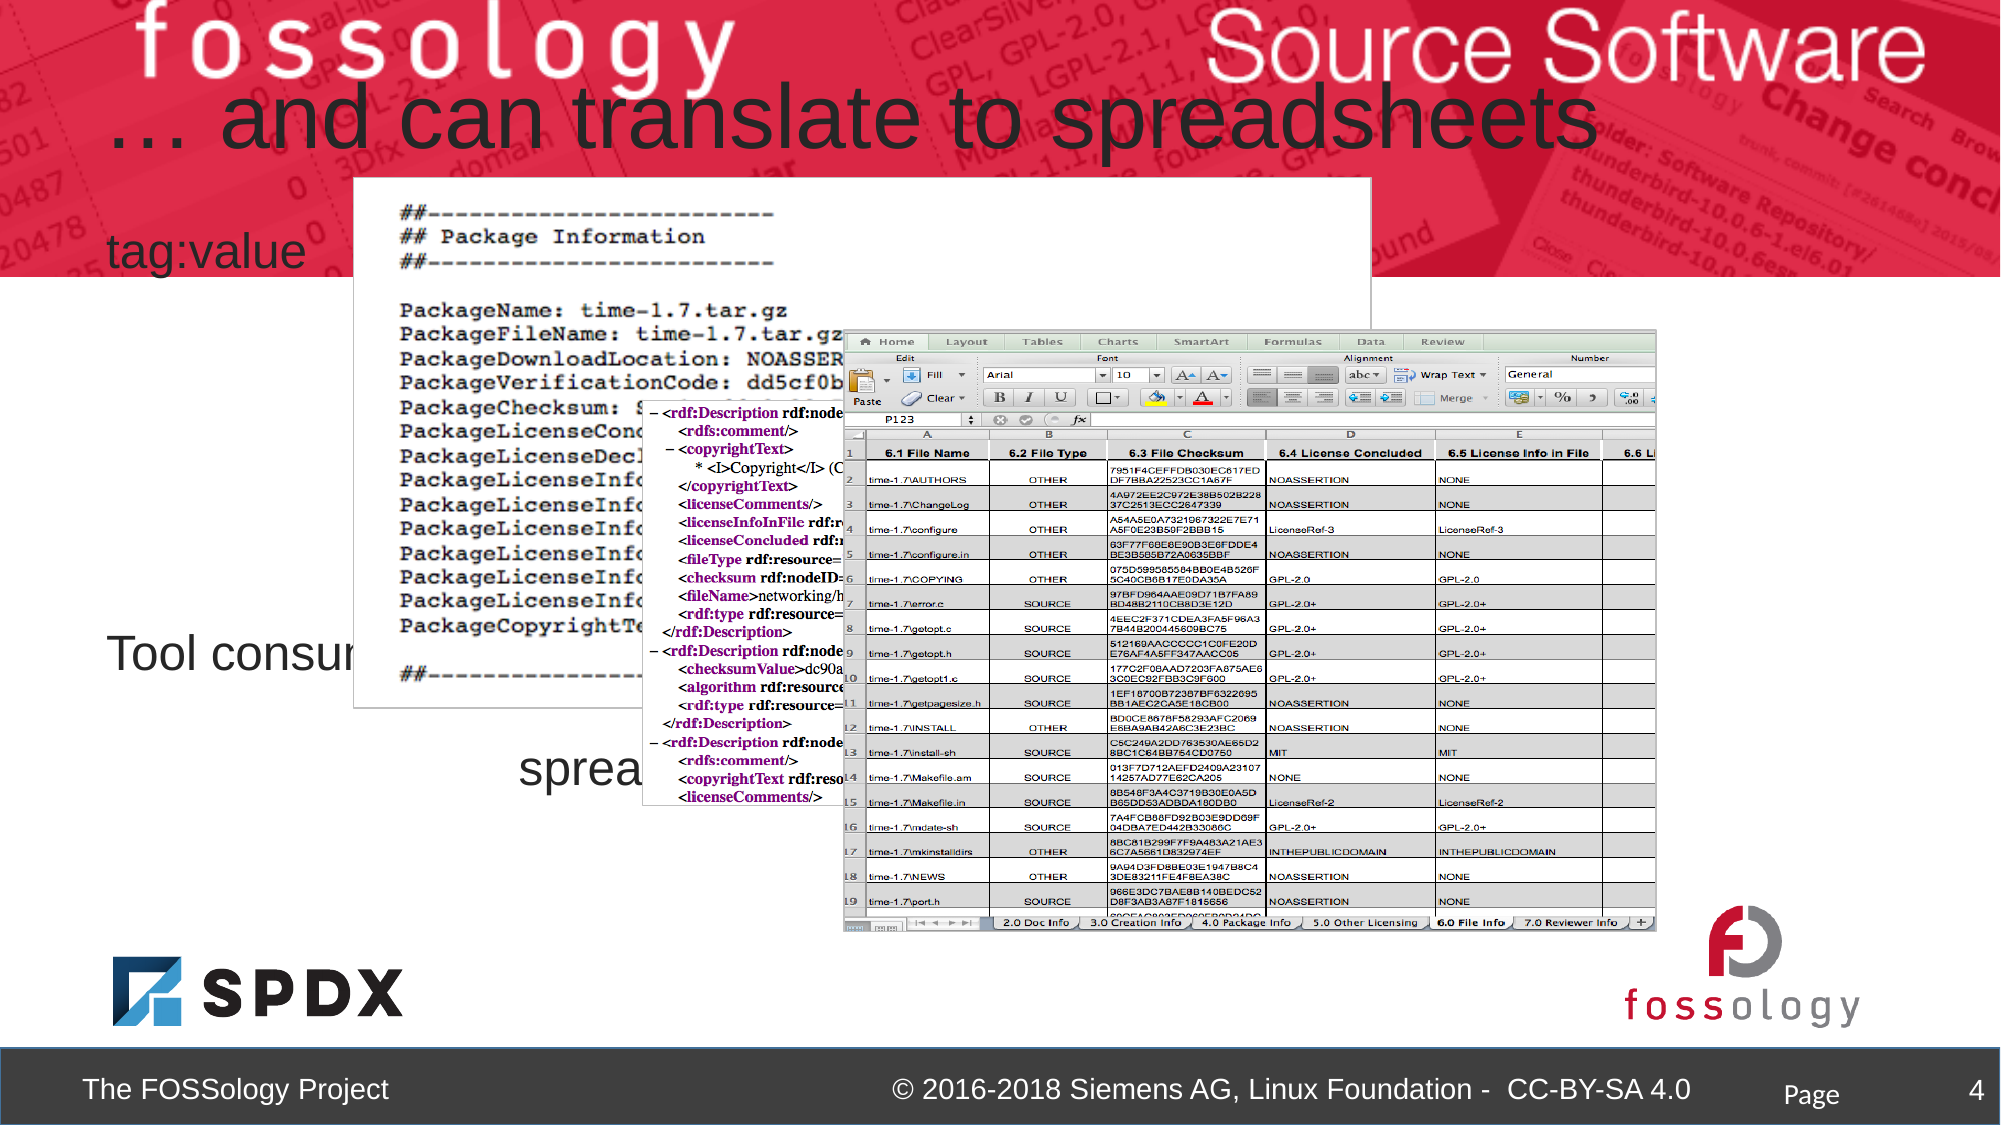

… and can translate to spreadsheets
tag:value
Tool consumable RDFa
 spreadsheets
 Page